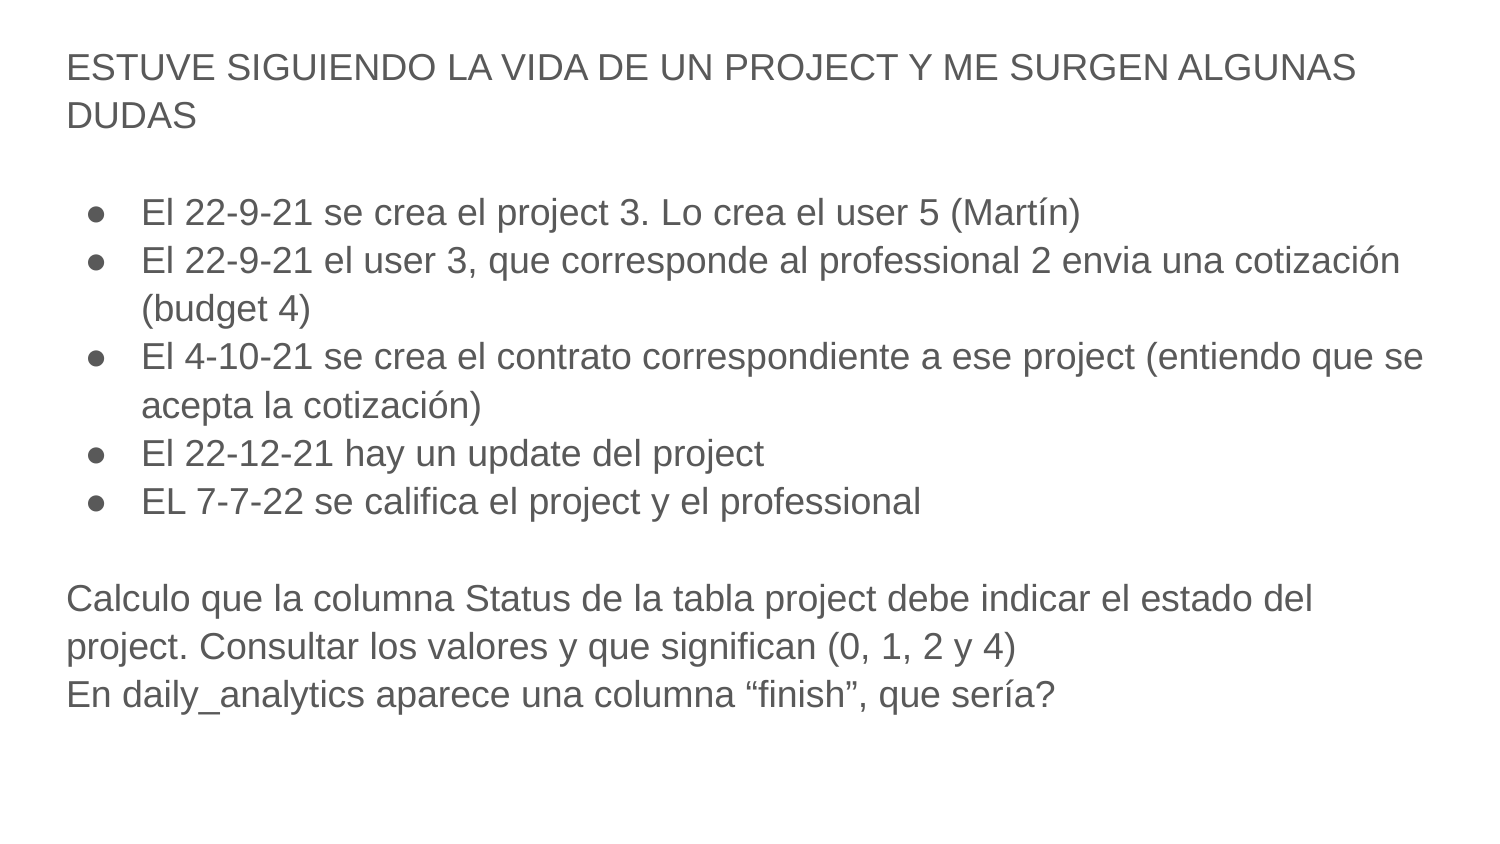

# ESTUVE SIGUIENDO LA VIDA DE UN PROJECT Y ME SURGEN ALGUNAS DUDAS
El 22-9-21 se crea el project 3. Lo crea el user 5 (Martín)
El 22-9-21 el user 3, que corresponde al professional 2 envia una cotización (budget 4)
El 4-10-21 se crea el contrato correspondiente a ese project (entiendo que se acepta la cotización)
El 22-12-21 hay un update del project
EL 7-7-22 se califica el project y el professional
Calculo que la columna Status de la tabla project debe indicar el estado del project. Consultar los valores y que significan (0, 1, 2 y 4)
En daily_analytics aparece una columna “finish”, que sería?